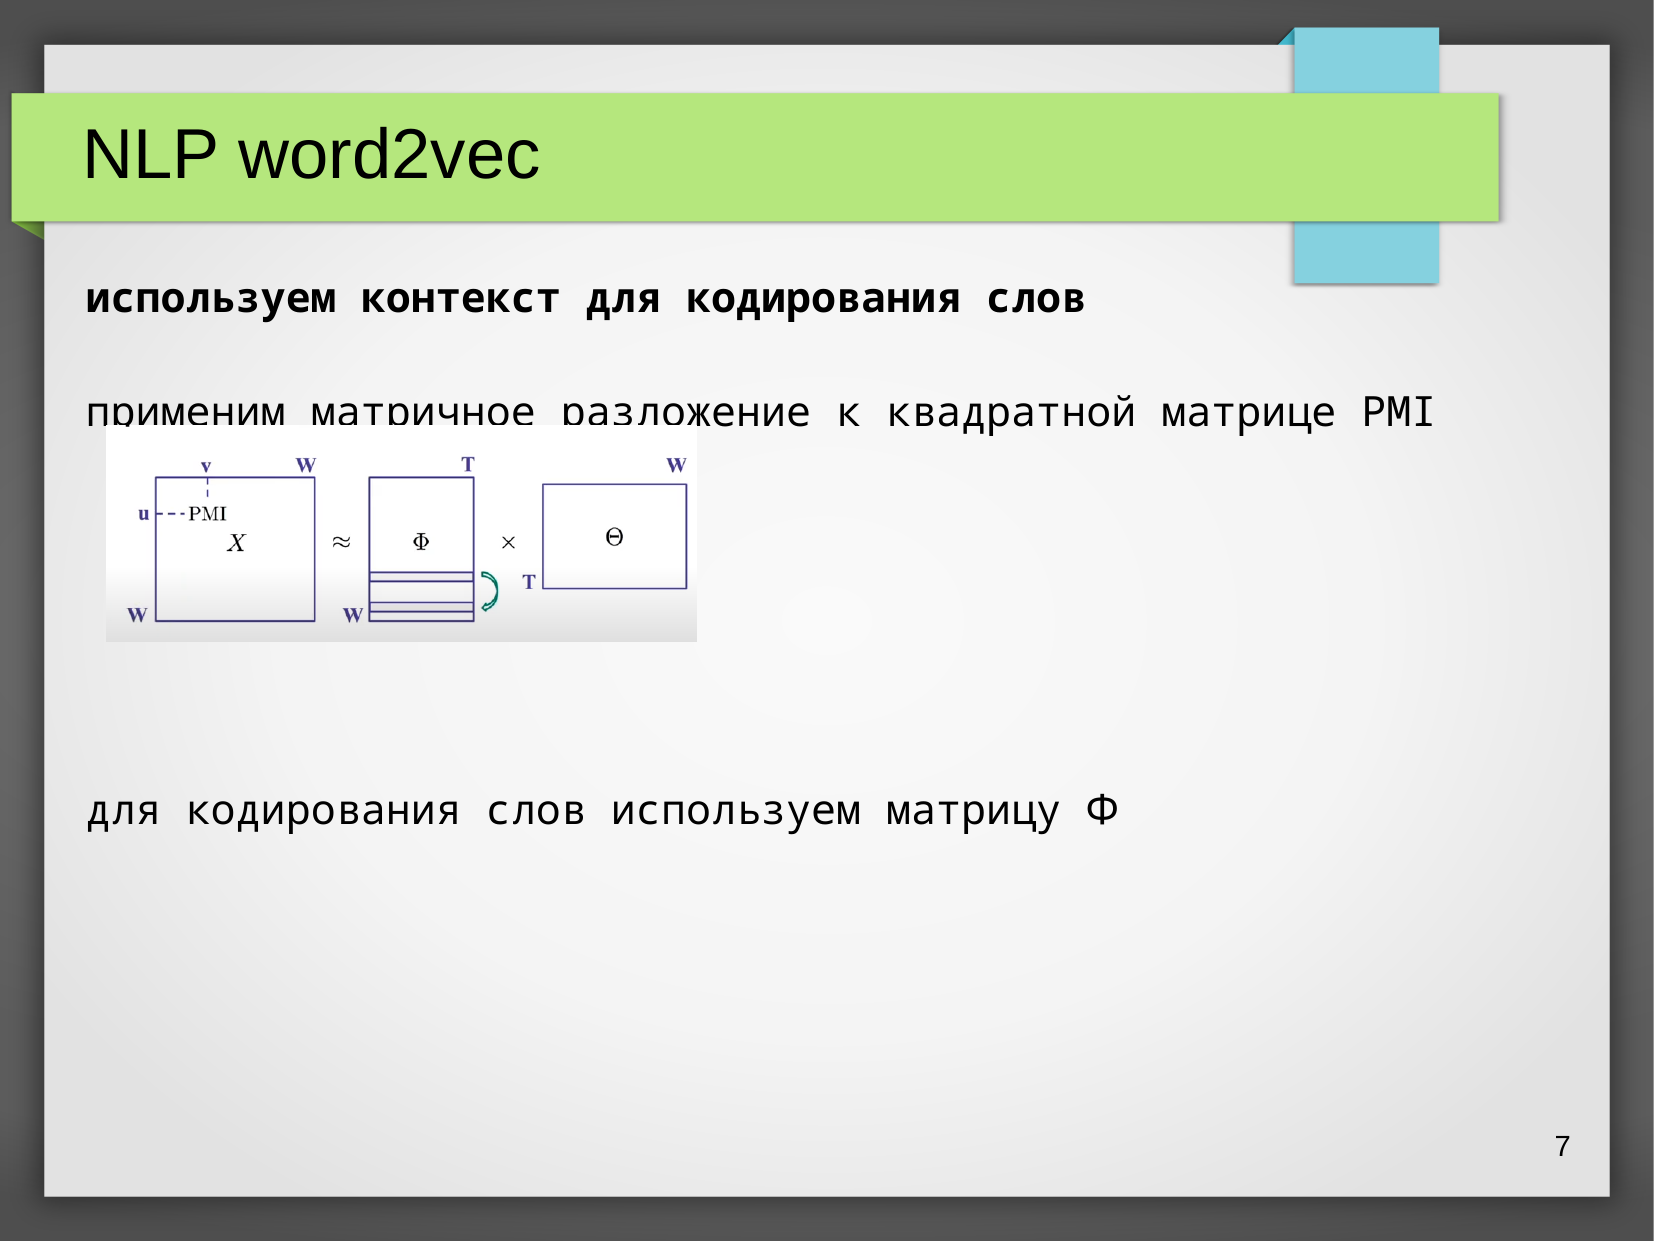

# NLP word2vec
используем контекст для кодирования слов
применим матричное разложение к квадратной матрице PMI
для кодирования слов используем матрицу Ф
Радослав Нейчев Прикладное машинное обучение 1. Intro to NLP. Word embeddings
7